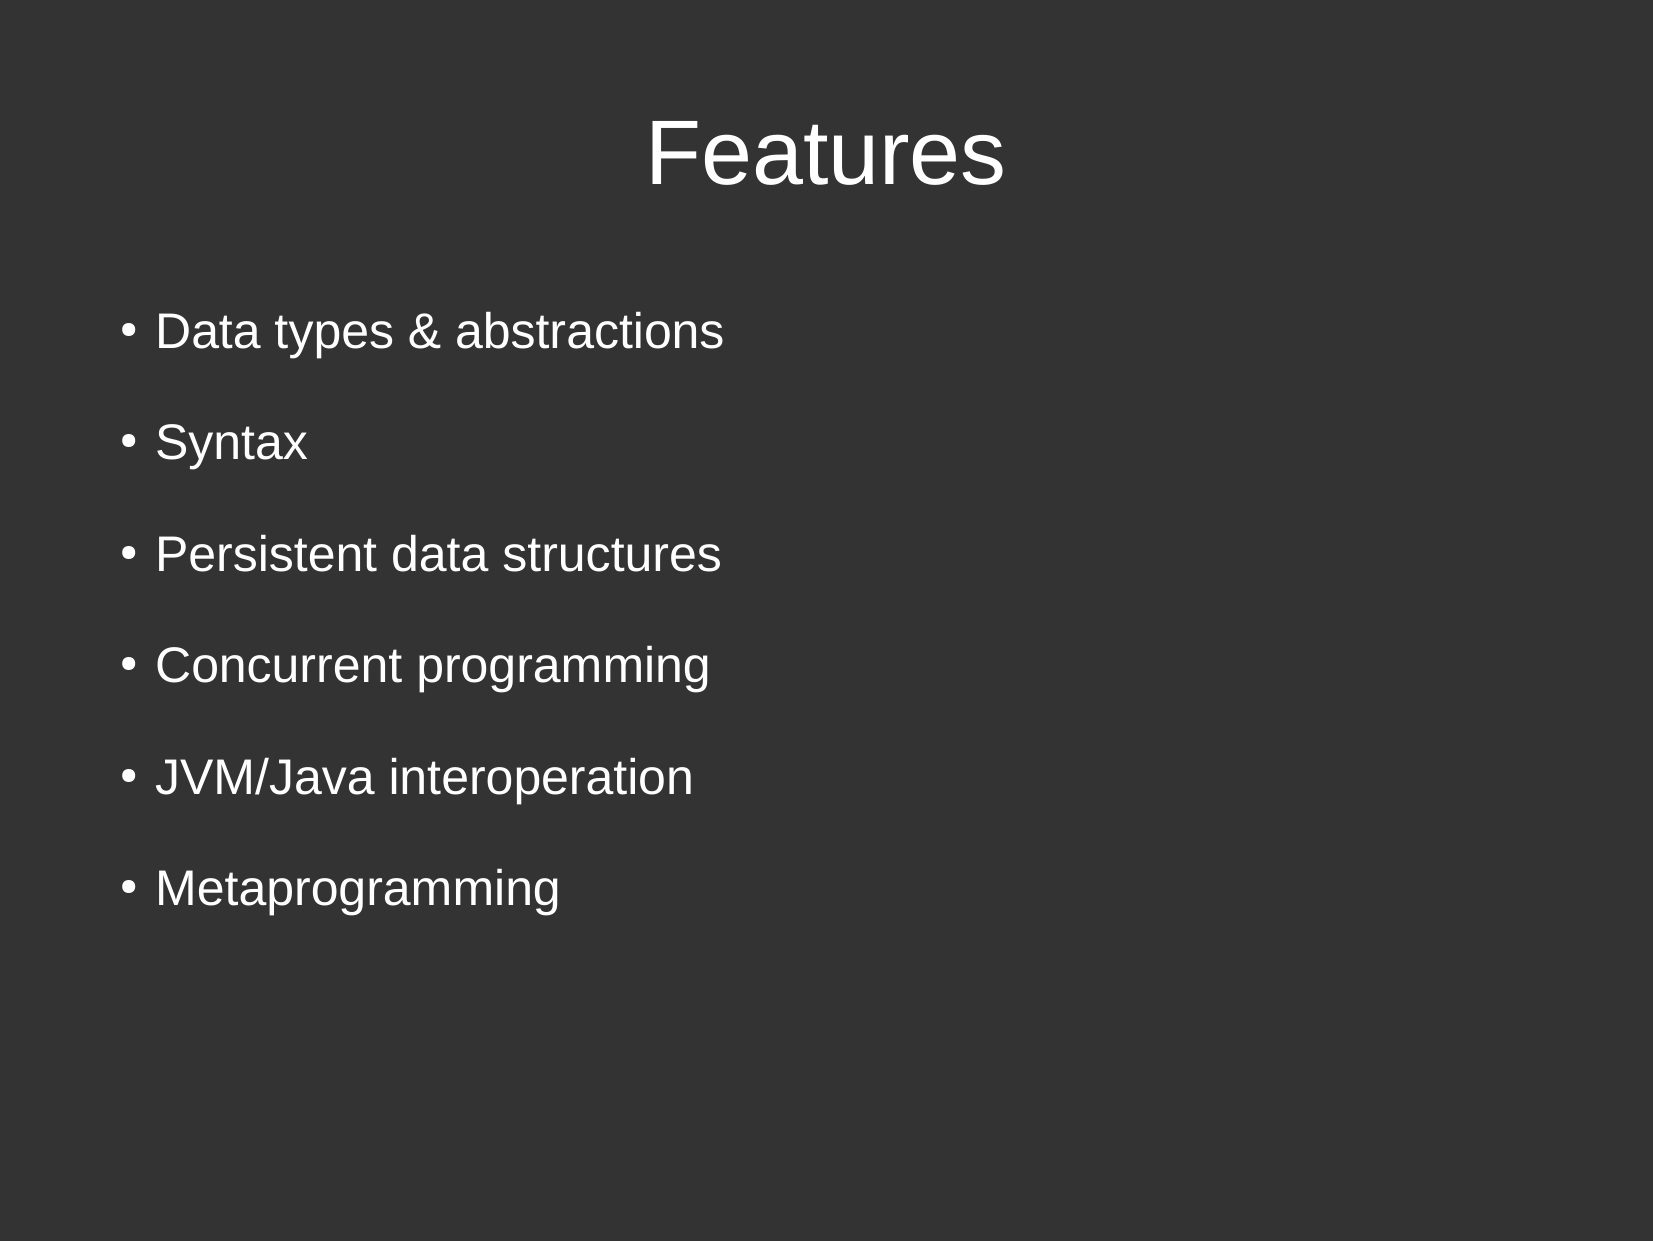

# Features
Data types & abstractions
Syntax
Persistent data structures
Concurrent programming
JVM/Java interoperation
Metaprogramming